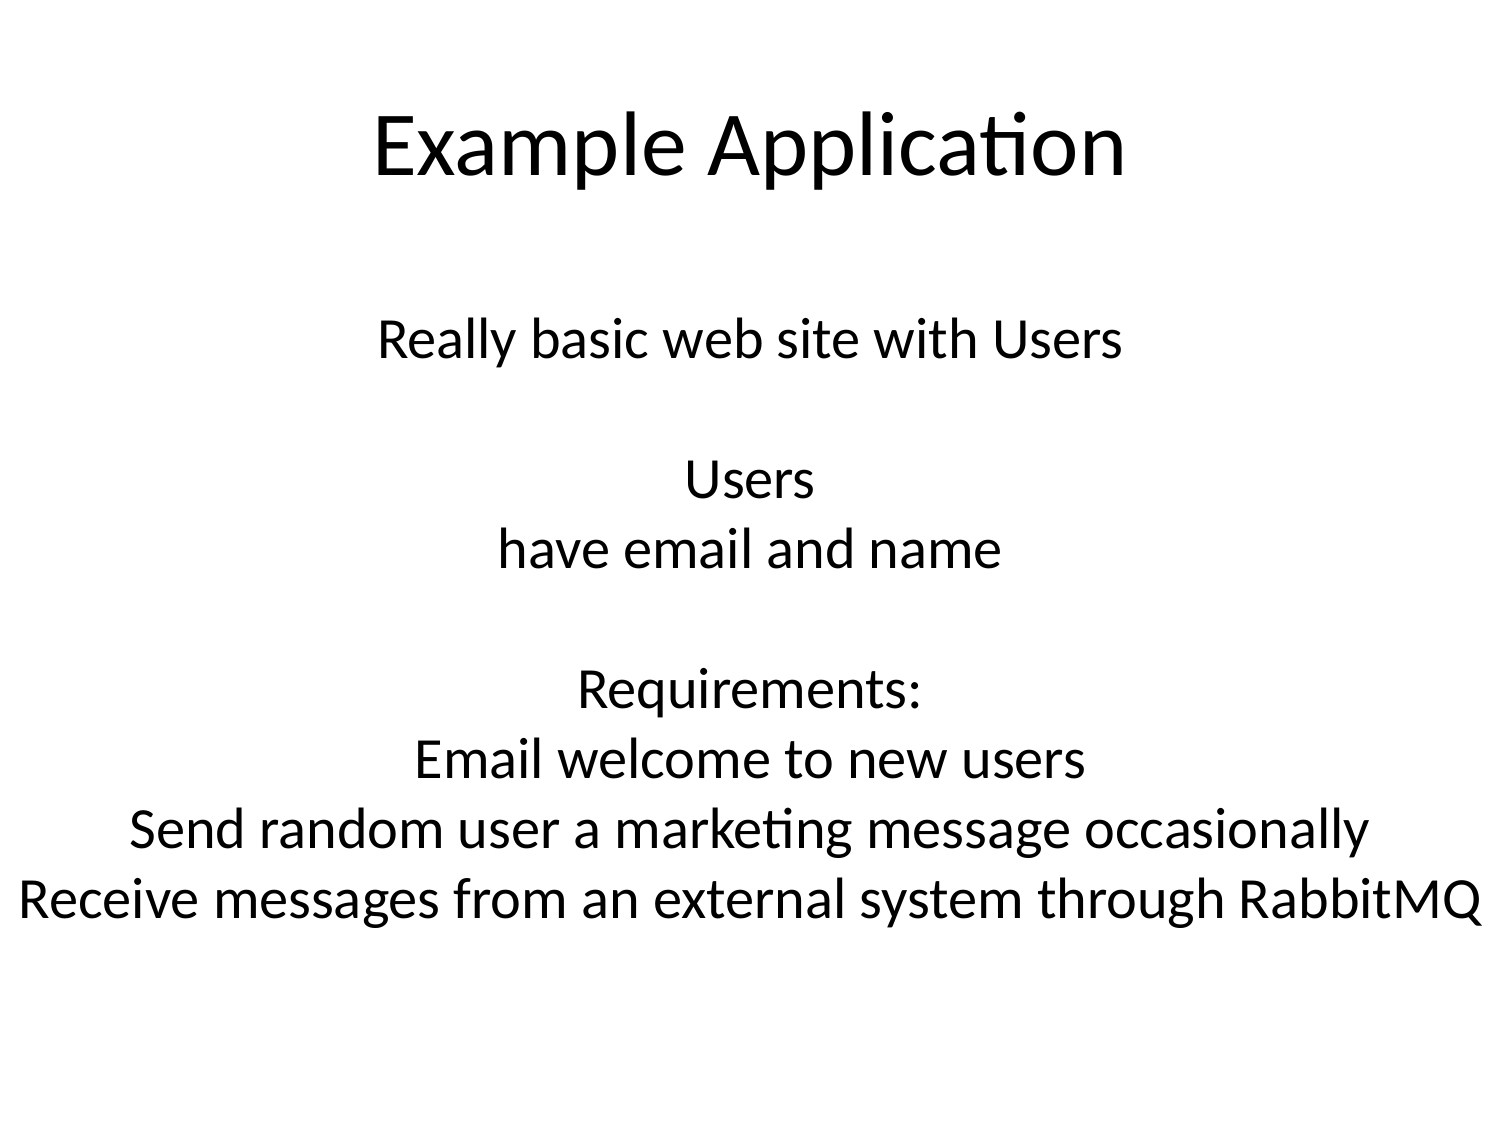

# Example Application
Really basic web site with Users
Users
have email and name
Requirements:
Email welcome to new users
Send random user a marketing message occasionally
Receive messages from an external system through RabbitMQ